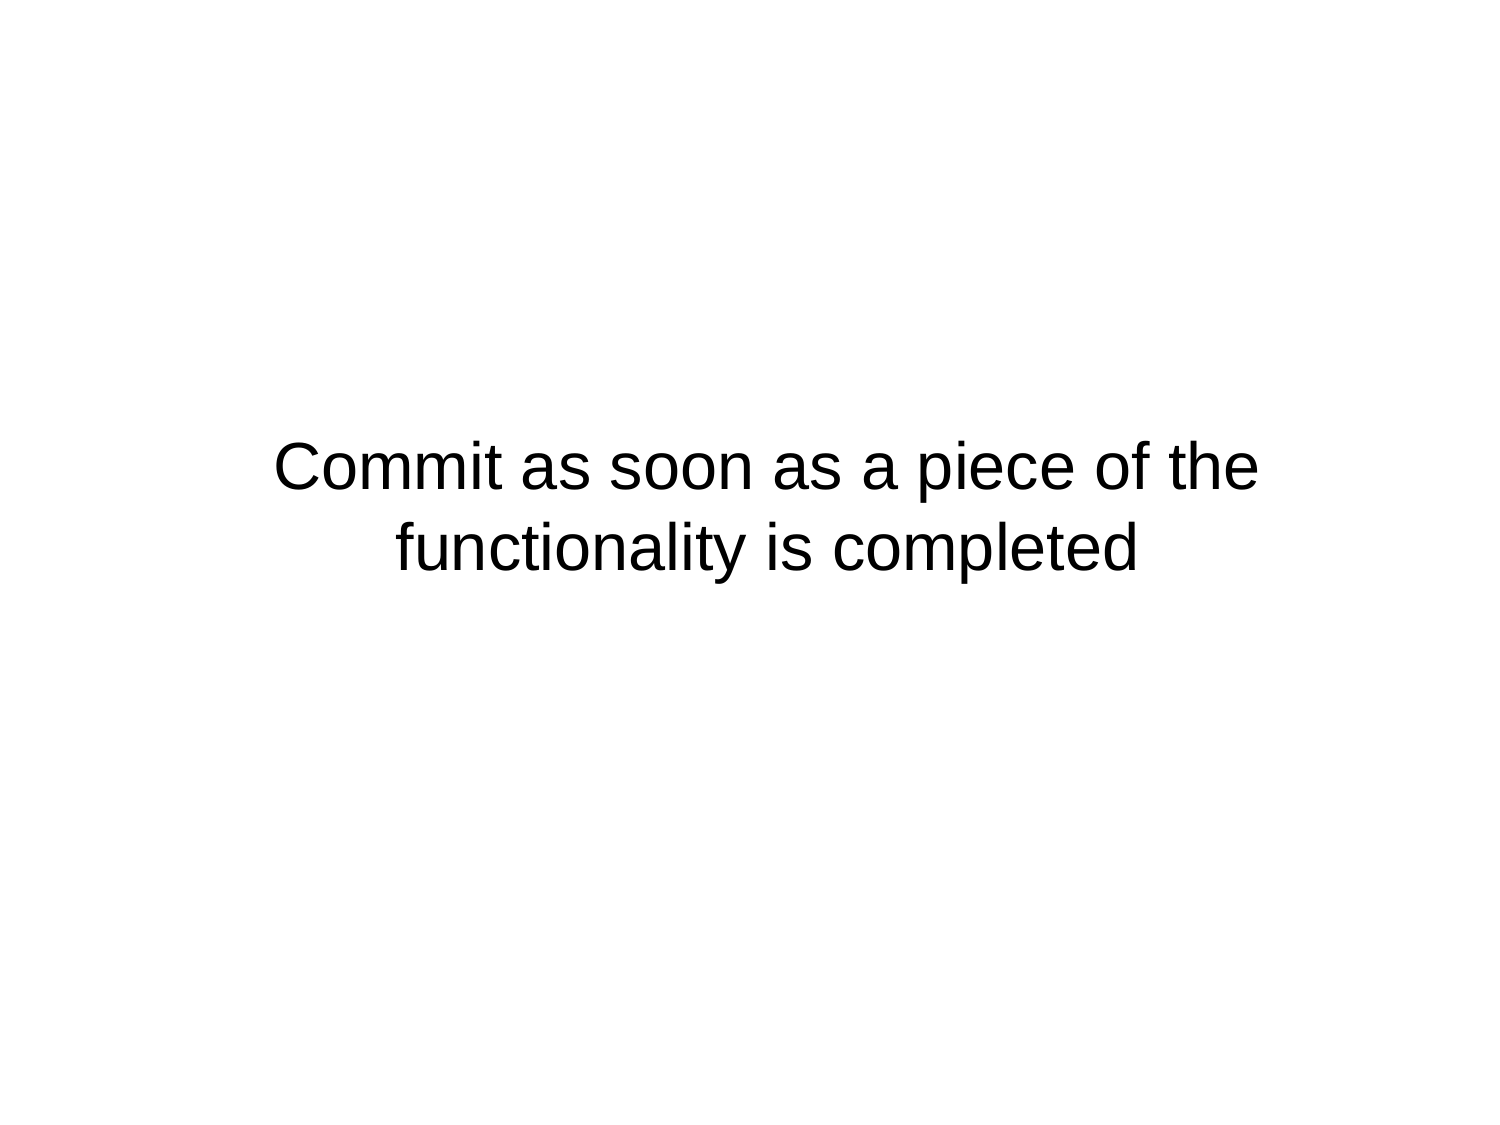

# Commit as soon as a piece of the functionality is completed